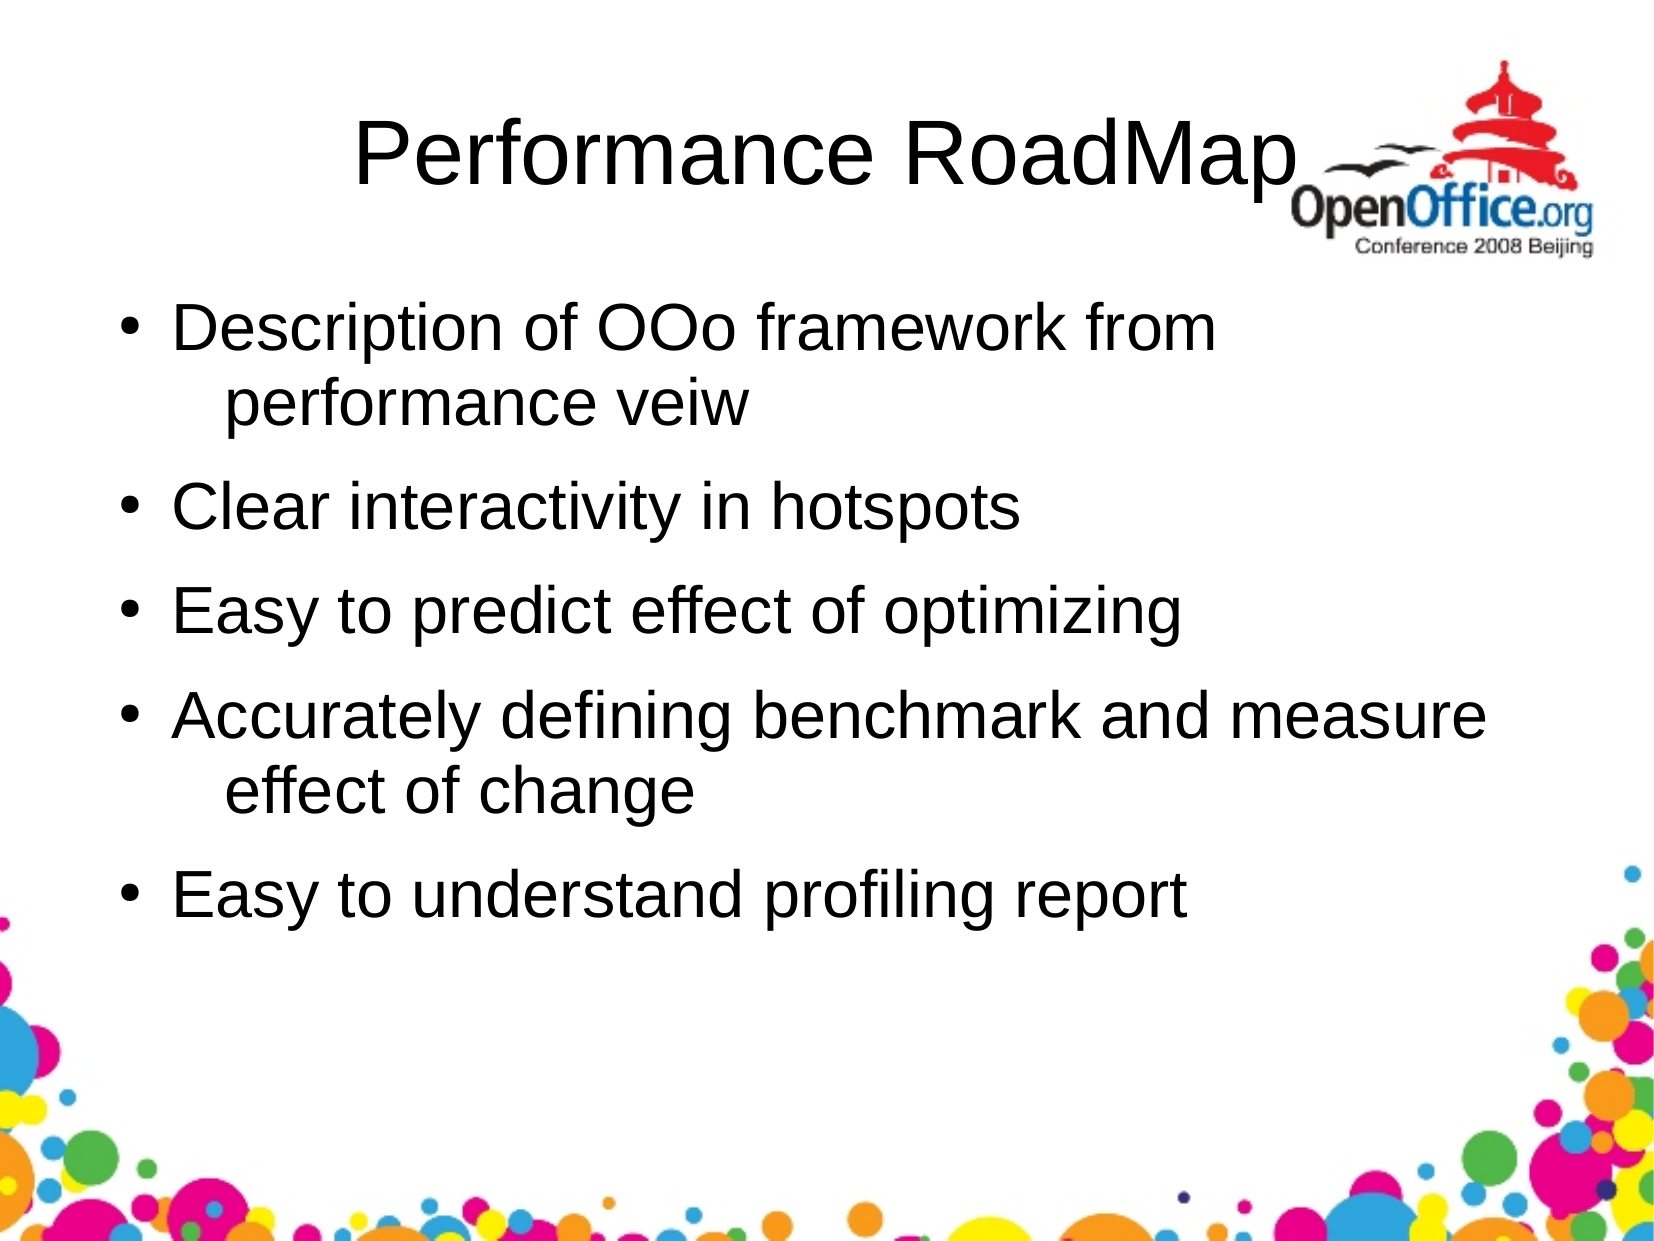

# Performance RoadMap
Description of OOo framework from performance veiw
Clear interactivity in hotspots
Easy to predict effect of optimizing
Accurately defining benchmark and measure effect of change
Easy to understand profiling report